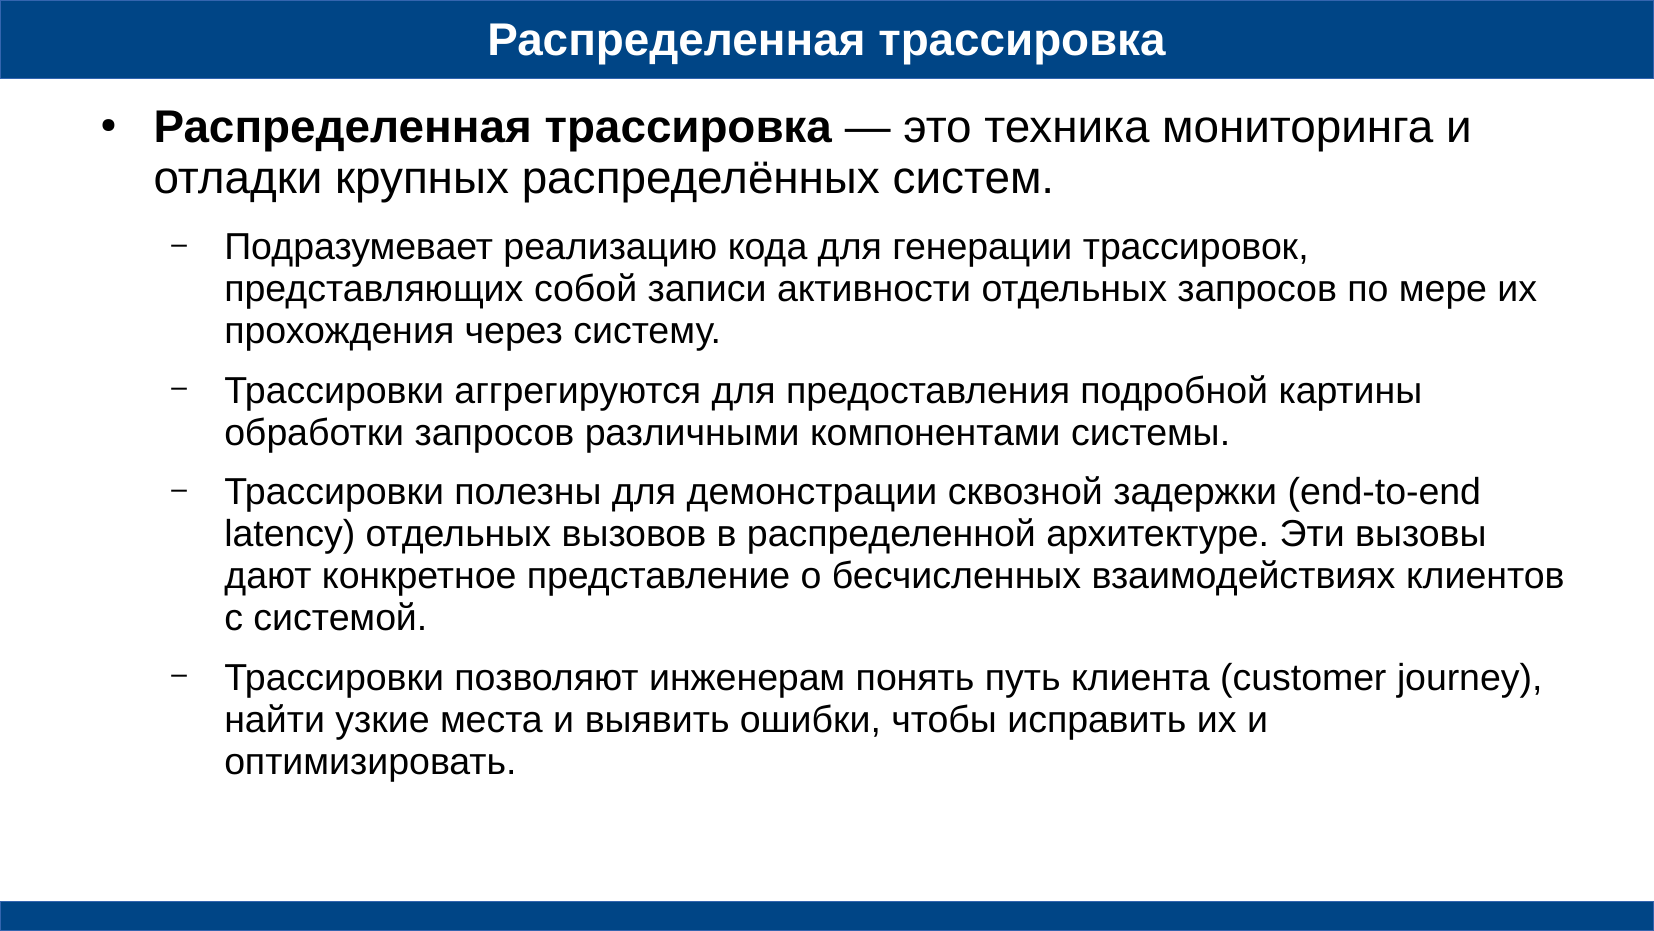

# Распределенная трассировка
Распределенная трассировка — это техника мониторинга и отладки крупных распределённых систем.
Подразумевает реализацию кода для генерации трассировок, представляющих собой записи активности отдельных запросов по мере их прохождения через систему.
Трассировки аггрегируются для предоставления подробной картины обработки запросов различными компонентами системы.
Трассировки полезны для демонстрации сквозной задержки (end-to-end latency) отдельных вызовов в распределенной архитектуре. Эти вызовы дают конкретное представление о бесчисленных взаимодействиях клиентов с системой.
Трассировки позволяют инженерам понять путь клиента (customer journey), найти узкие места и выявить ошибки, чтобы исправить их и оптимизировать.